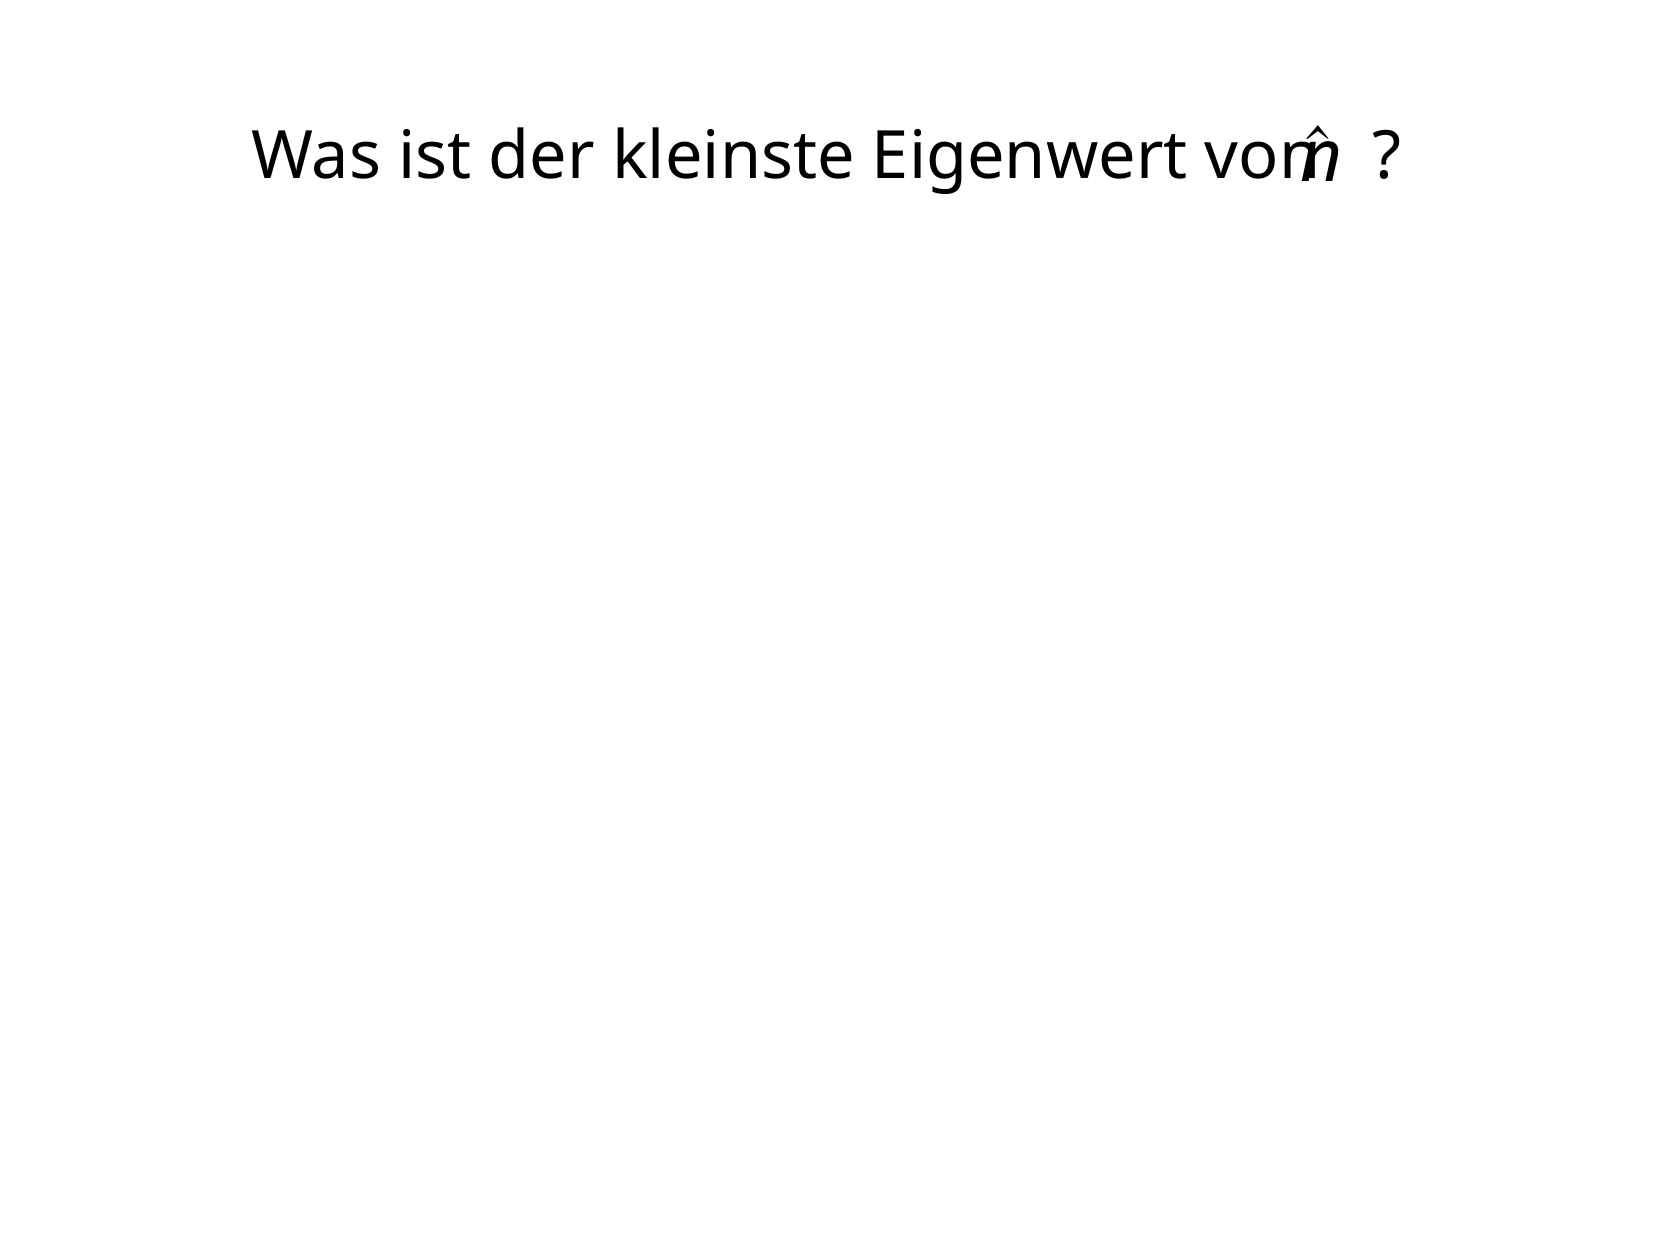

# Was ist der kleinste Eigenwert von ?